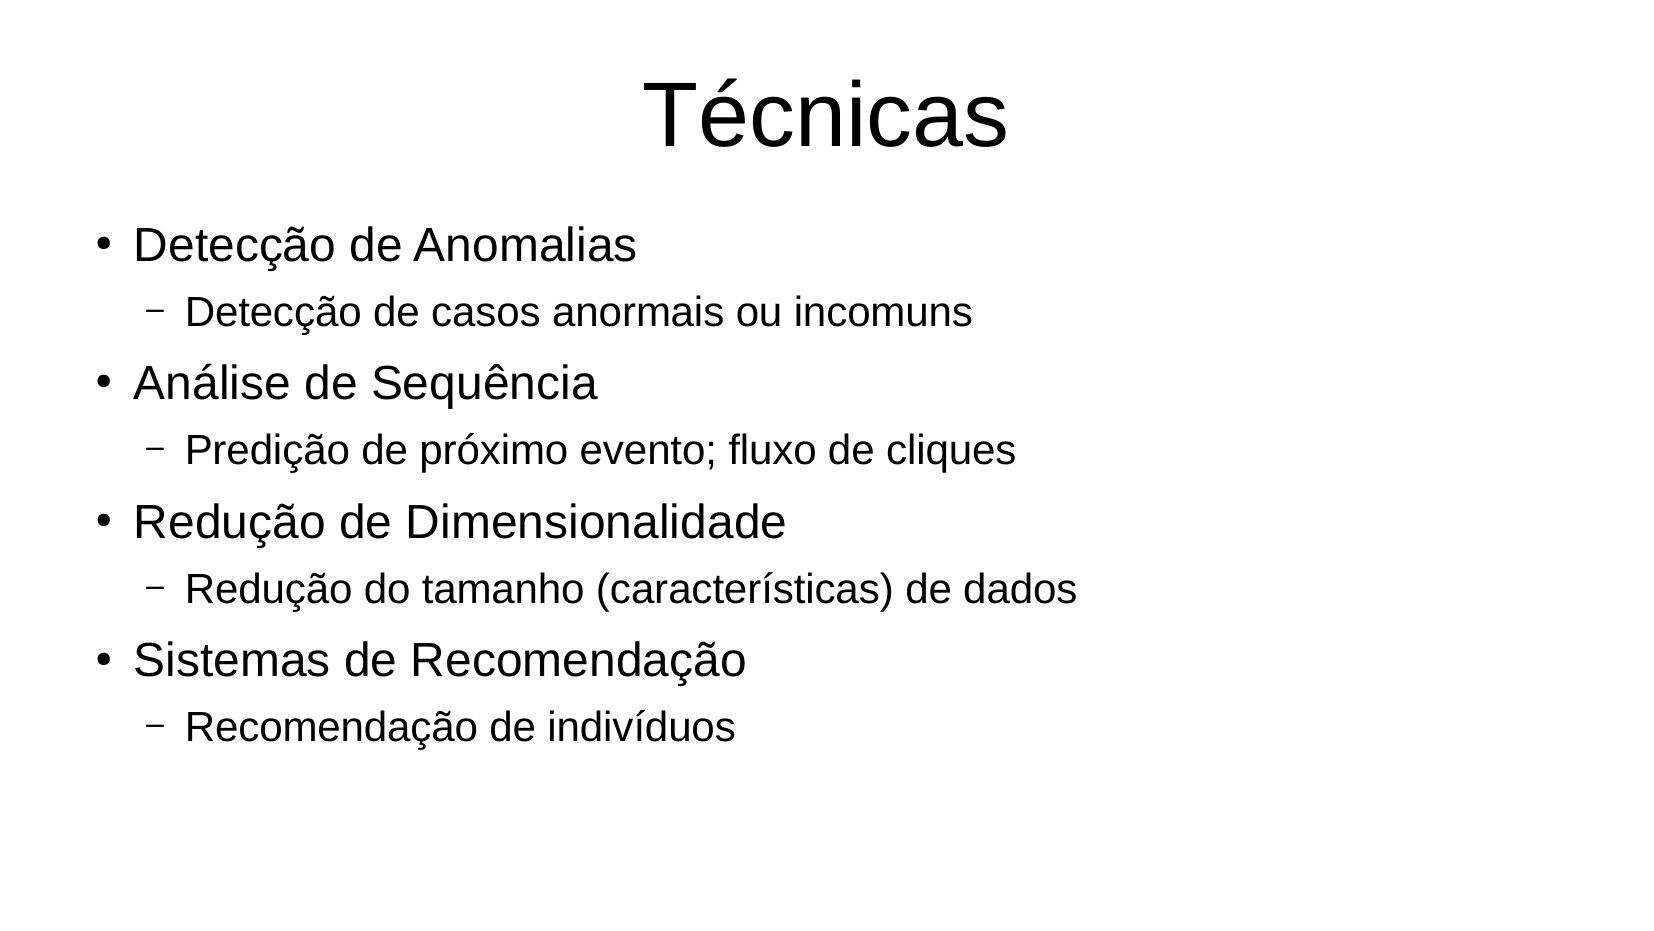

# Técnicas
Detecção de Anomalias
Detecção de casos anormais ou incomuns
Análise de Sequência
Predição de próximo evento; fluxo de cliques
Redução de Dimensionalidade
Redução do tamanho (características) de dados
Sistemas de Recomendação
Recomendação de indivíduos